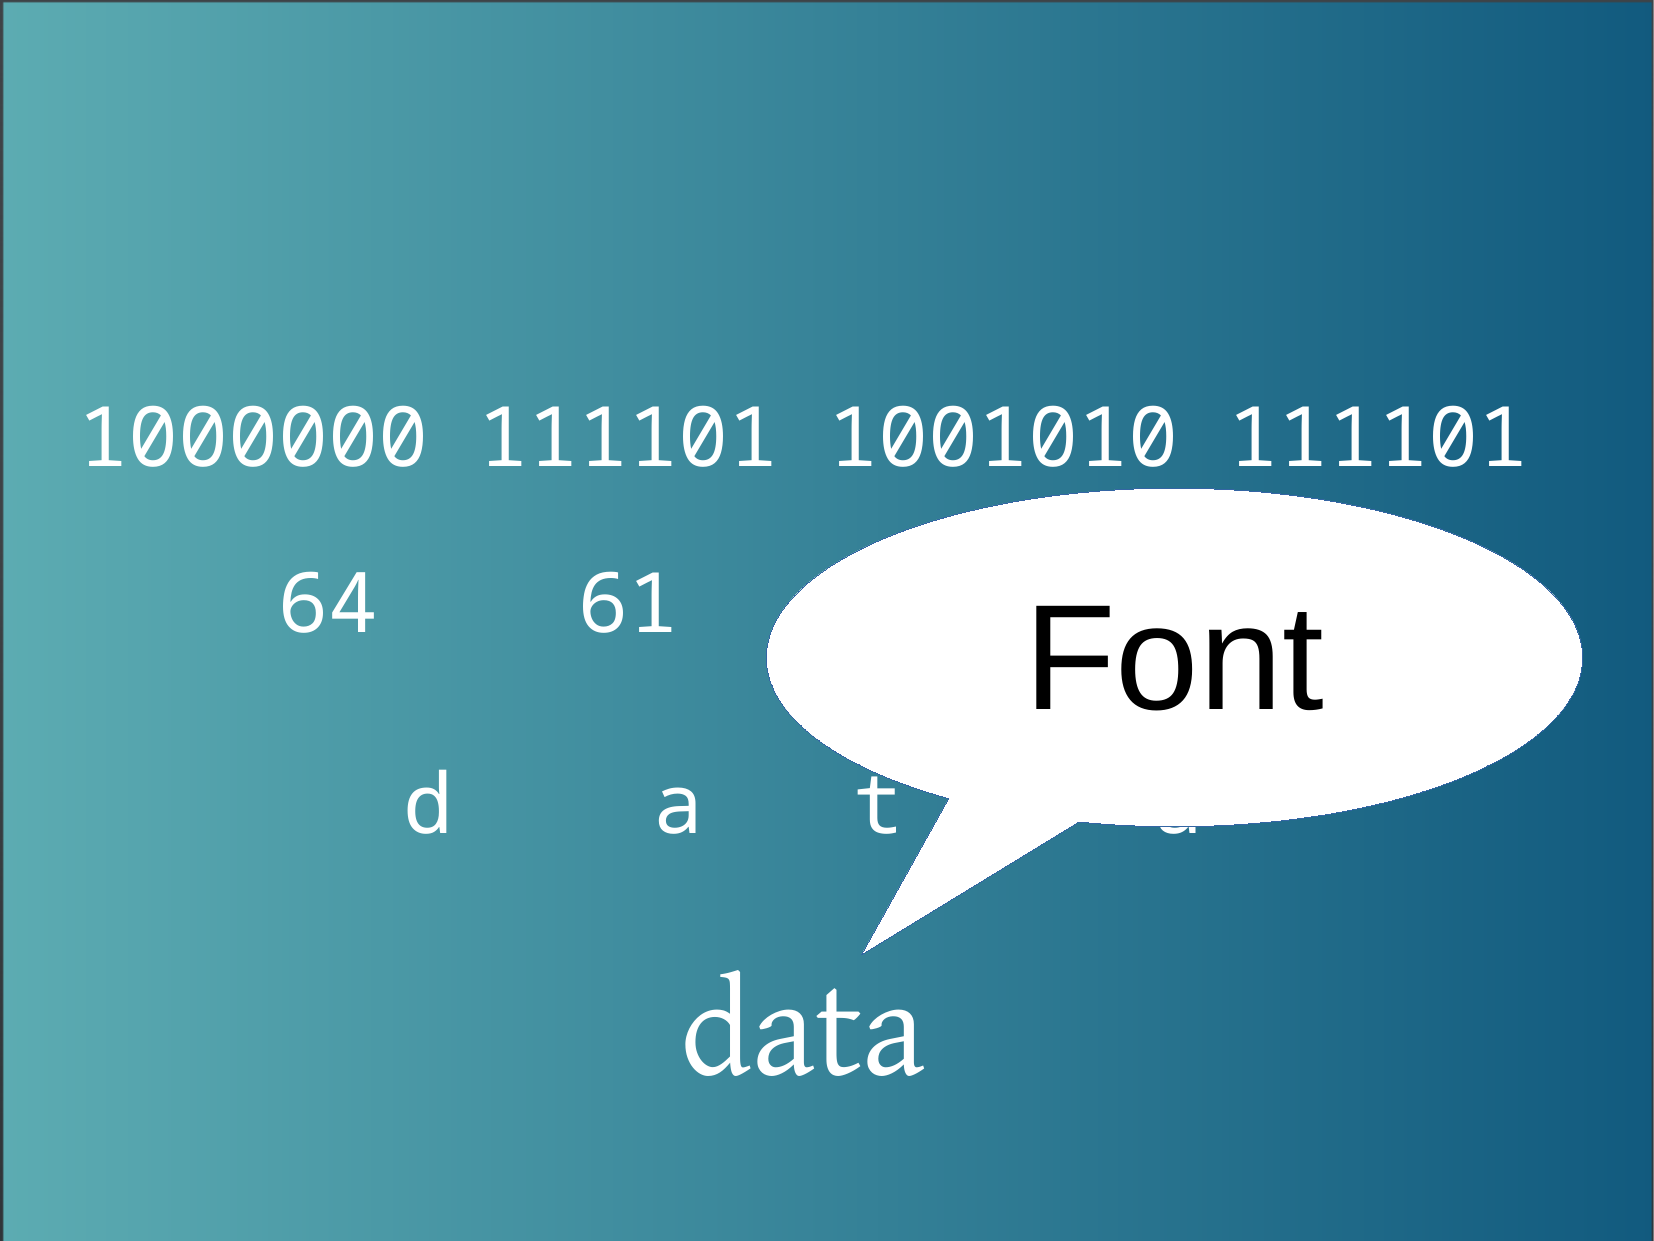

#
1000000 111101 1001010 111101
Font
64 61 74 61
d a t a
data